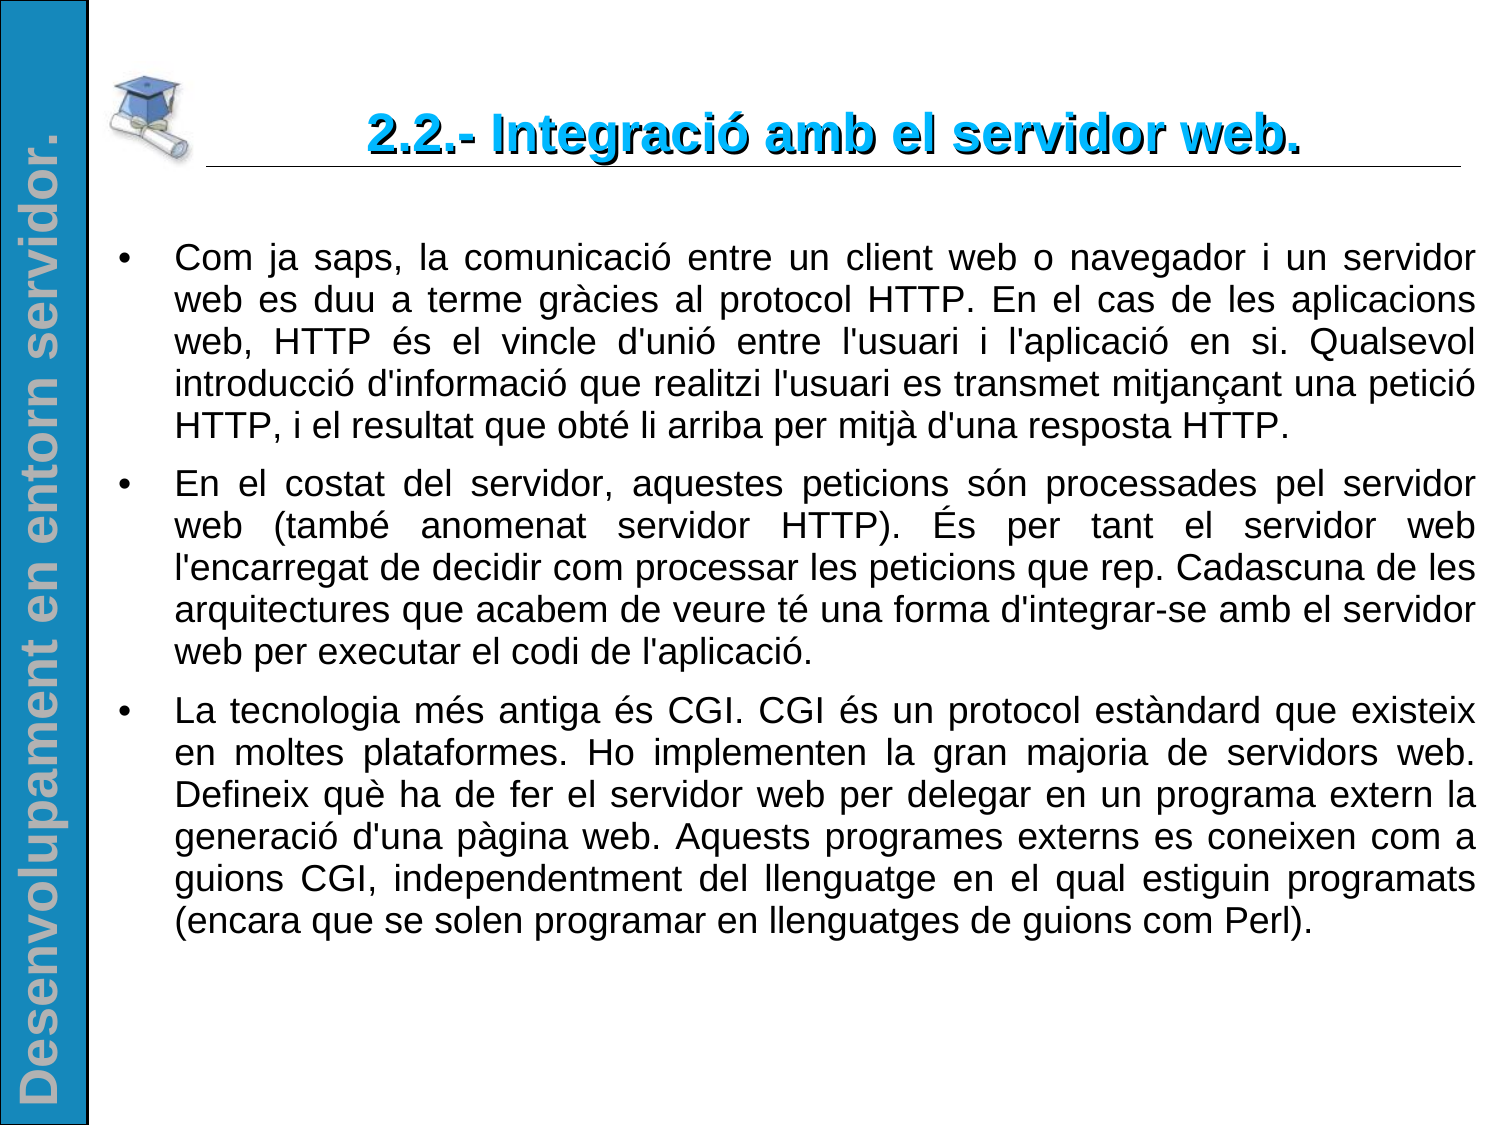

# 2.2.- Integració amb el servidor web.
Com ja saps, la comunicació entre un client web o navegador i un servidor web es duu a terme gràcies al protocol HTTP. En el cas de les aplicacions web, HTTP és el vincle d'unió entre l'usuari i l'aplicació en si. Qualsevol introducció d'informació que realitzi l'usuari es transmet mitjançant una petició HTTP, i el resultat que obté li arriba per mitjà d'una resposta HTTP.
En el costat del servidor, aquestes peticions són processades pel servidor web (també anomenat servidor HTTP). És per tant el servidor web l'encarregat de decidir com processar les peticions que rep. Cadascuna de les arquitectures que acabem de veure té una forma d'integrar-se amb el servidor web per executar el codi de l'aplicació.
La tecnologia més antiga és CGI. CGI és un protocol estàndard que existeix en moltes plataformes. Ho implementen la gran majoria de servidors web. Defineix què ha de fer el servidor web per delegar en un programa extern la generació d'una pàgina web. Aquests programes externs es coneixen com a guions CGI, independentment del llenguatge en el qual estiguin programats (encara que se solen programar en llenguatges de guions com Perl).